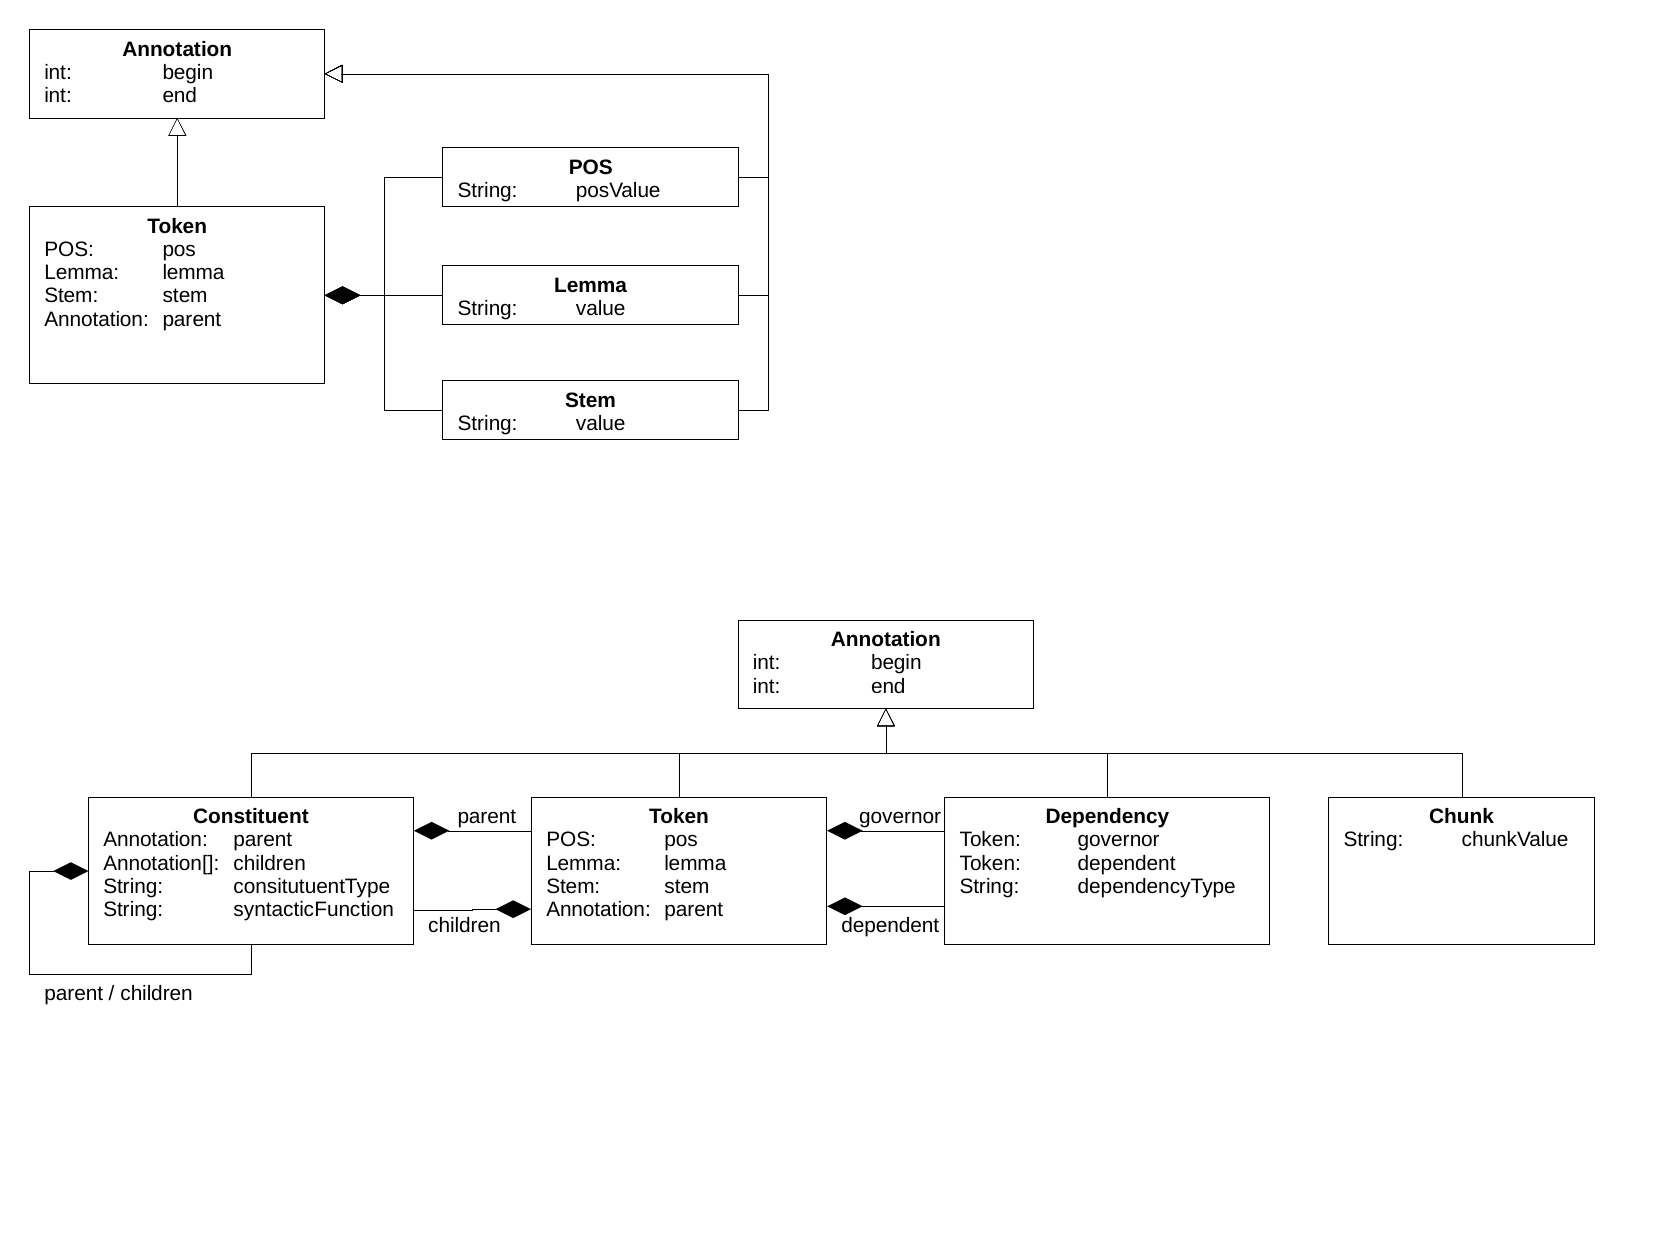

Annotation
int: begin
int: end
Annotation
int: 	begin
int: 	end
POS
String: posValue
POS
String: 	posValue
Token
POS: pos
Lemma: lemma
Stem: stem
Annotation: parent
Token
POS: 	pos
Lemma: 	lemma
Stem: 	stem
Annotation: 	parent
Lemma
String: value
Lemma
String: 	value
Stem
String: value
Stem
String: 	value
Annotation
int: 	begin
int: 	end
Constituent
Annotation: 	parent
Annotation[]: 	children
String: 	consitutuentType
String: 	syntacticFunction
parent
Token
POS: 	pos
Lemma: 	lemma
Stem: 	stem
Annotation: 	parent
governor
Dependency
Token: 	governor
Token: 	dependent
String: 	dependencyType
Chunk
String: 	chunkValue
children
dependent
parent / children